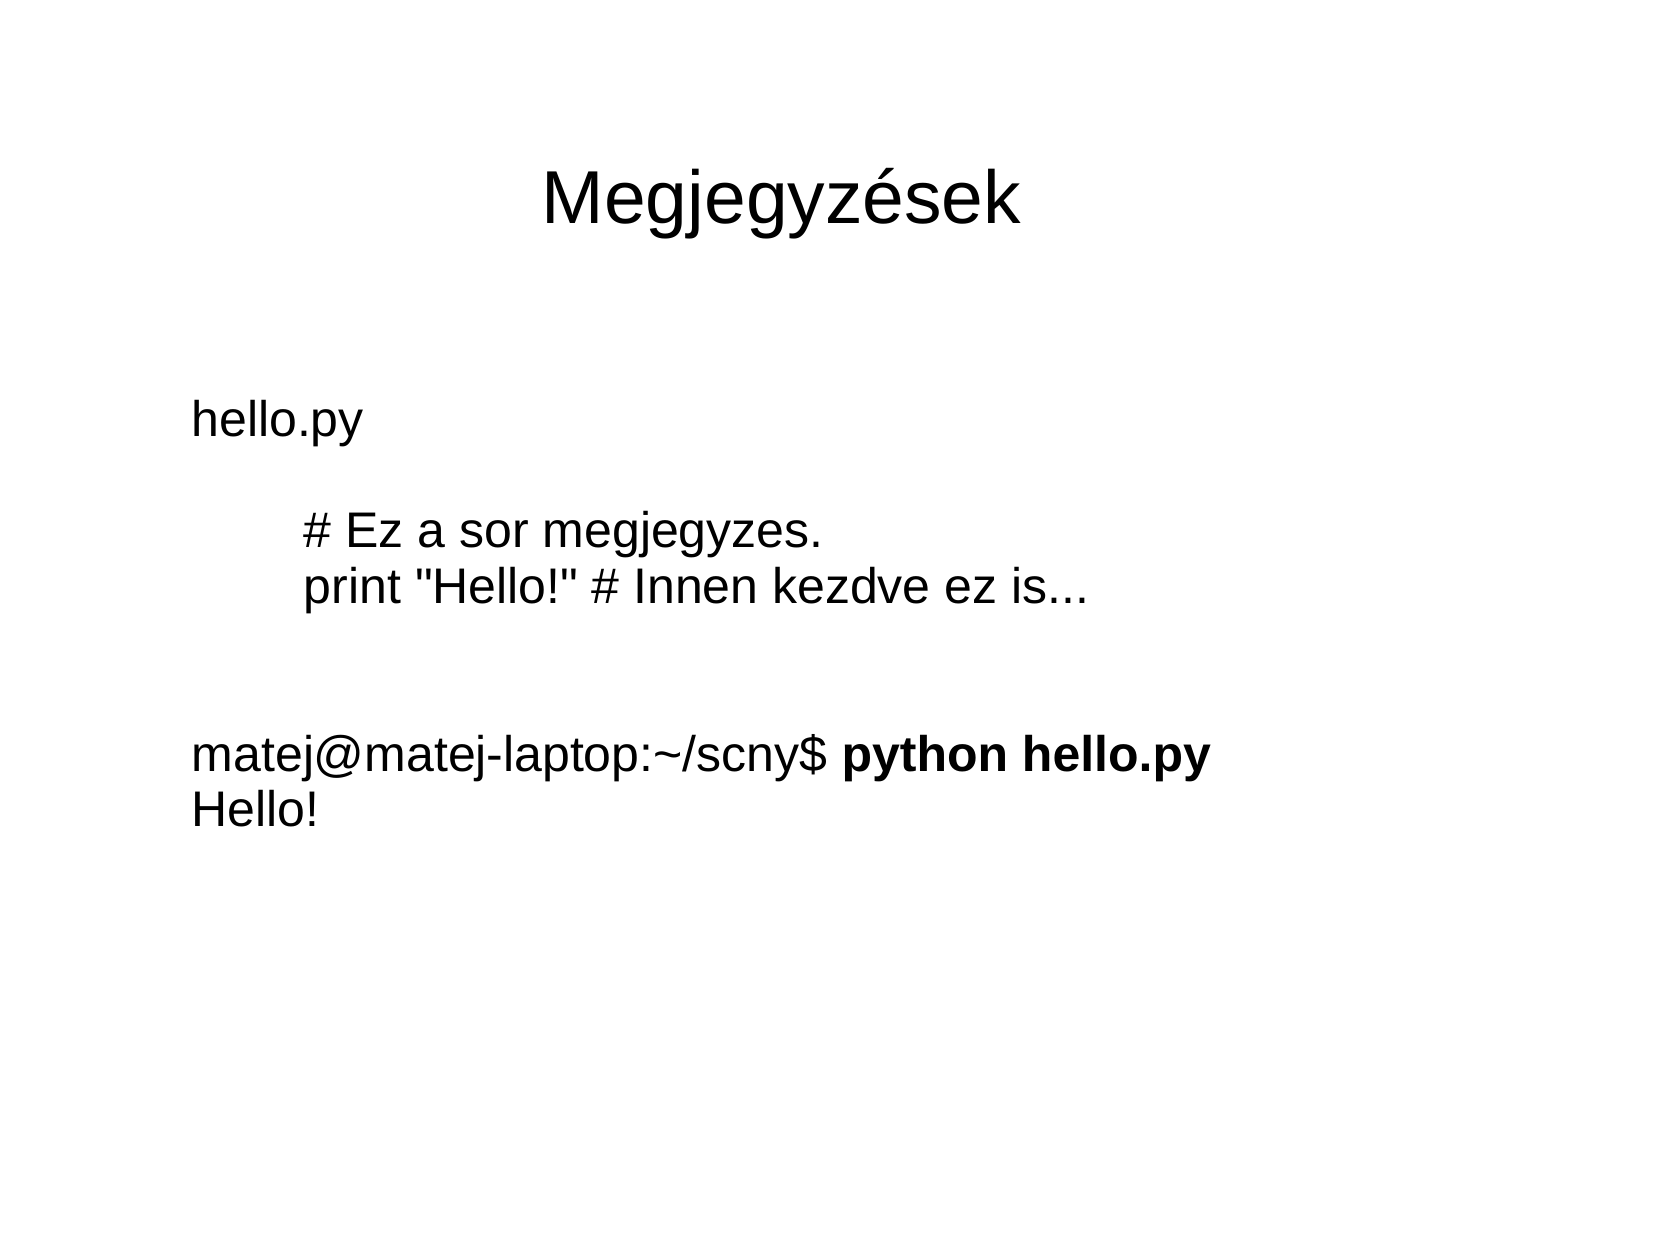

Megjegyzések
hello.py
 # Ez a sor megjegyzes.
 print "Hello!" # Innen kezdve ez is...
matej@matej-laptop:~/scny$ python hello.py
Hello!